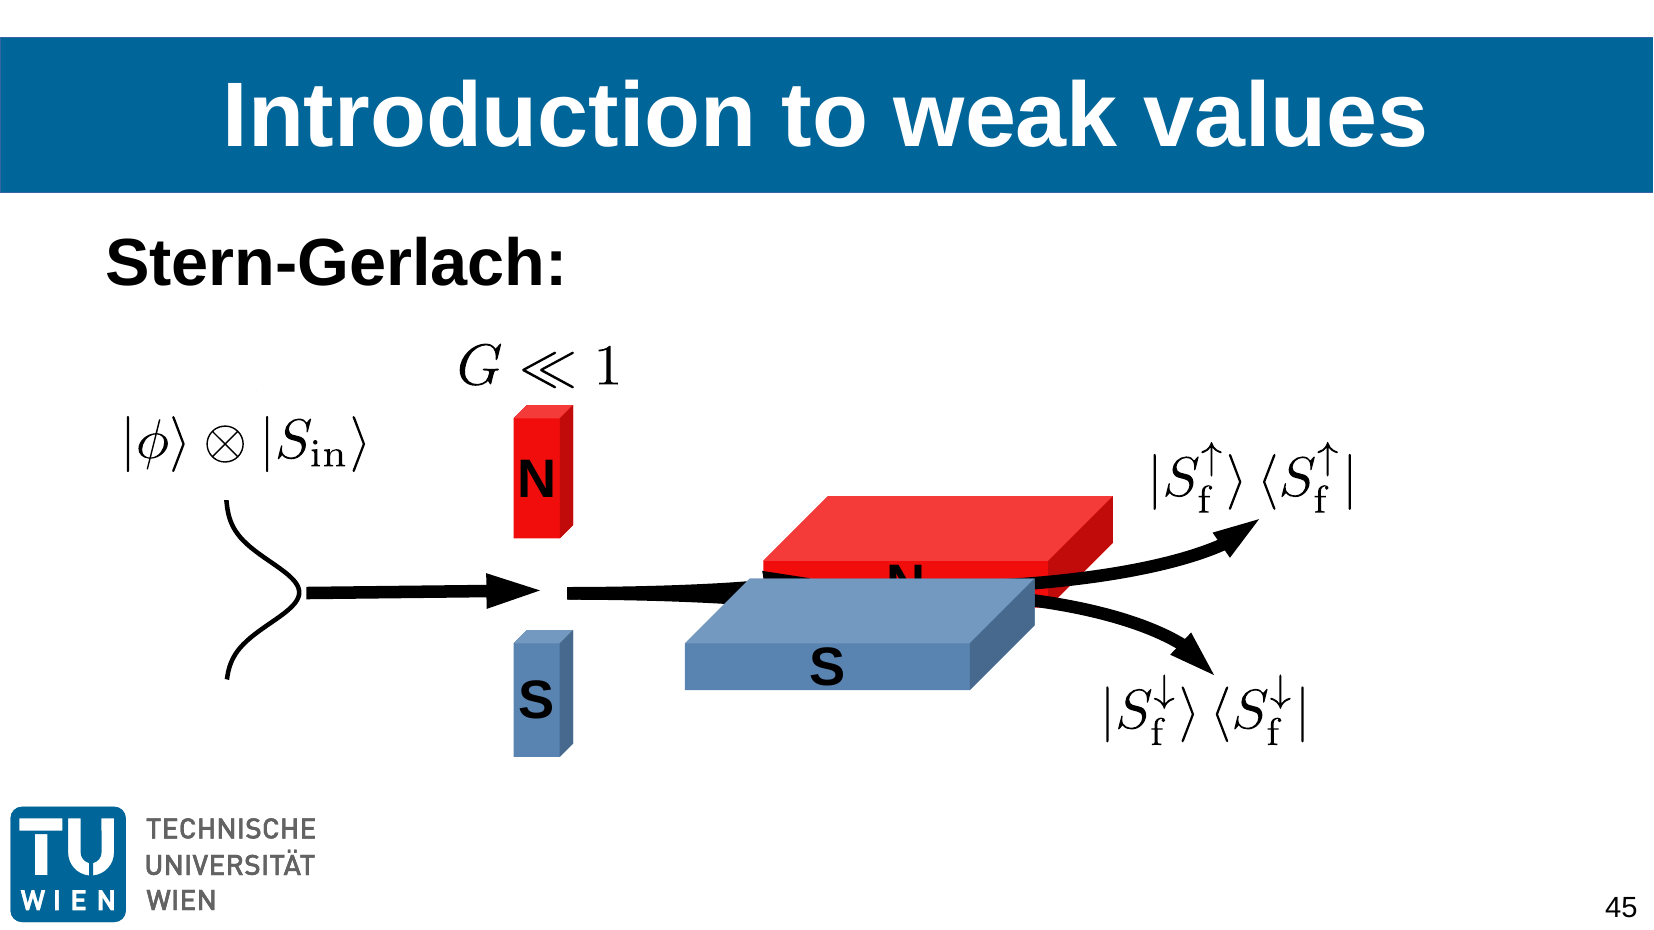

Introduction to weak values
# Stern-Gerlach:
N
N
S
S